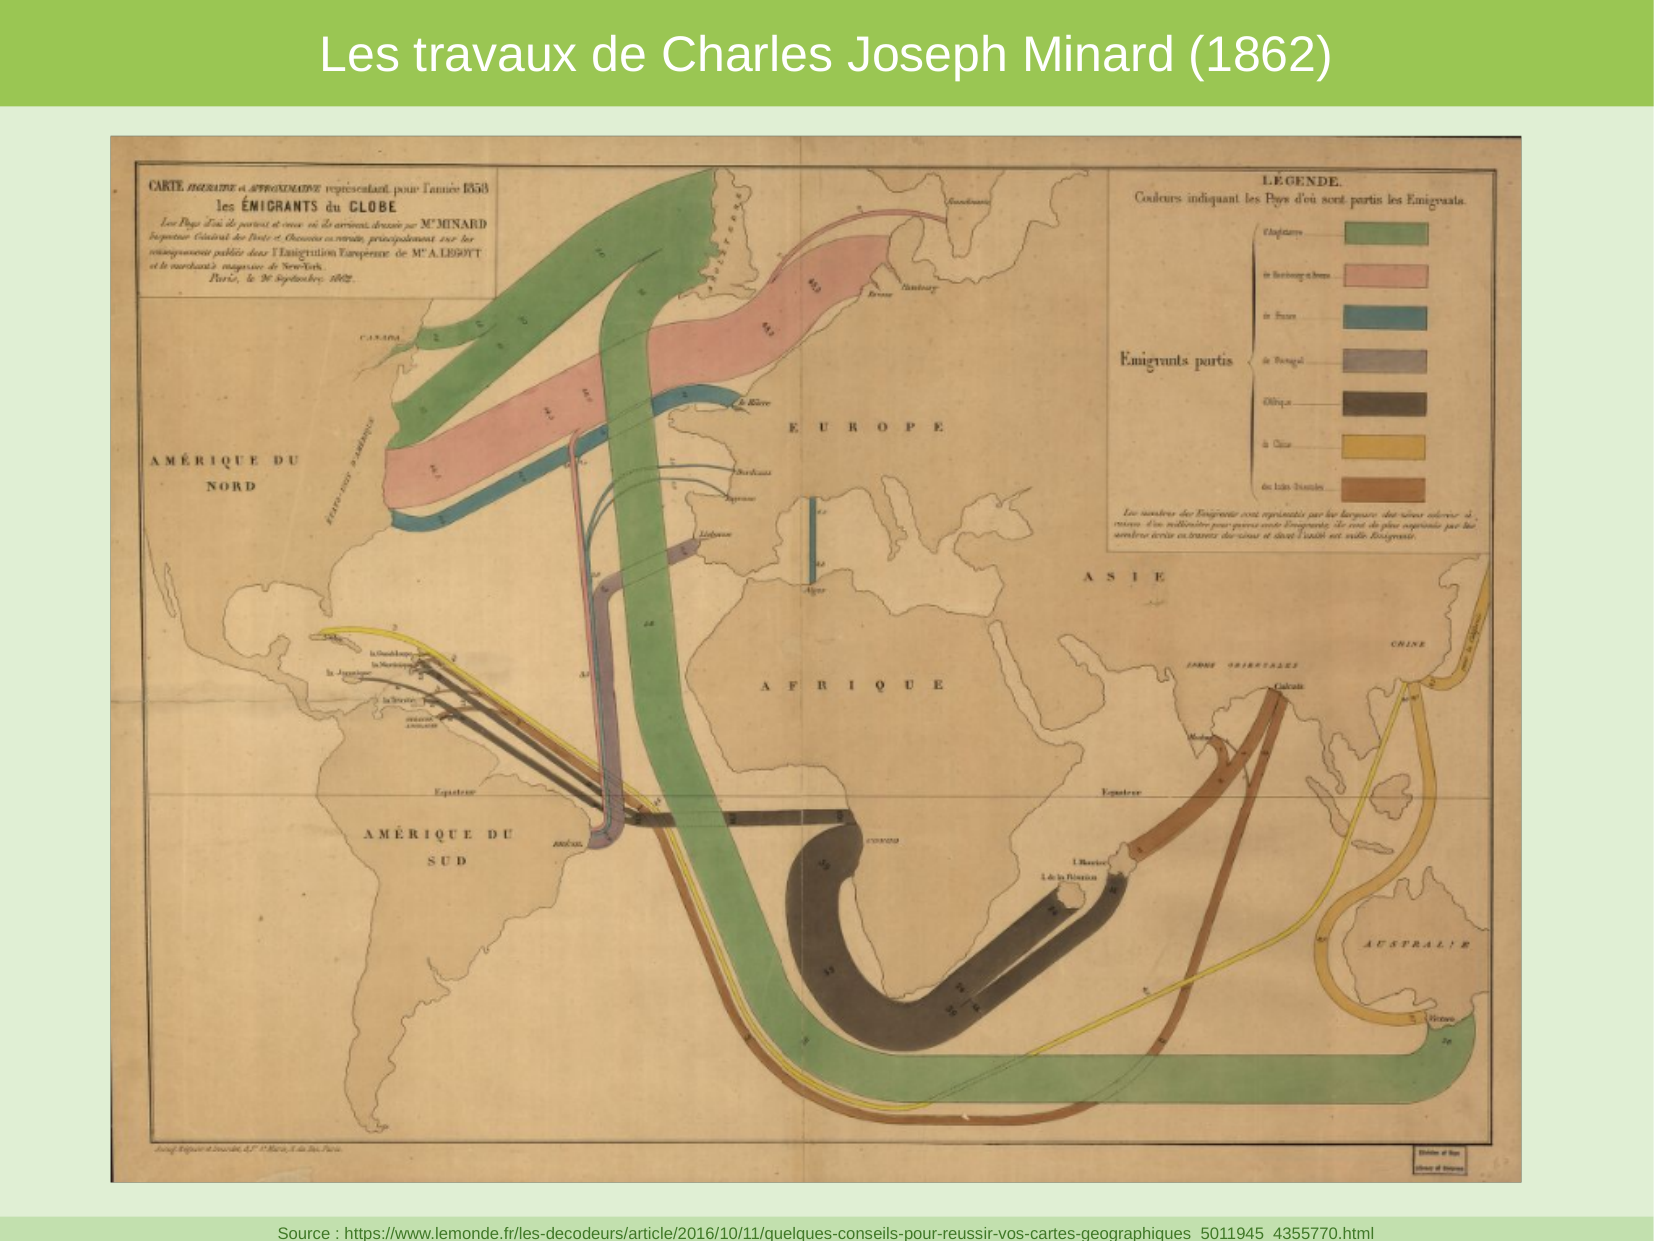

# Les travaux de Charles Joseph Minard (1862)
Source : https://www.lemonde.fr/les-decodeurs/article/2016/10/11/quelques-conseils-pour-reussir-vos-cartes-geographiques_5011945_4355770.html